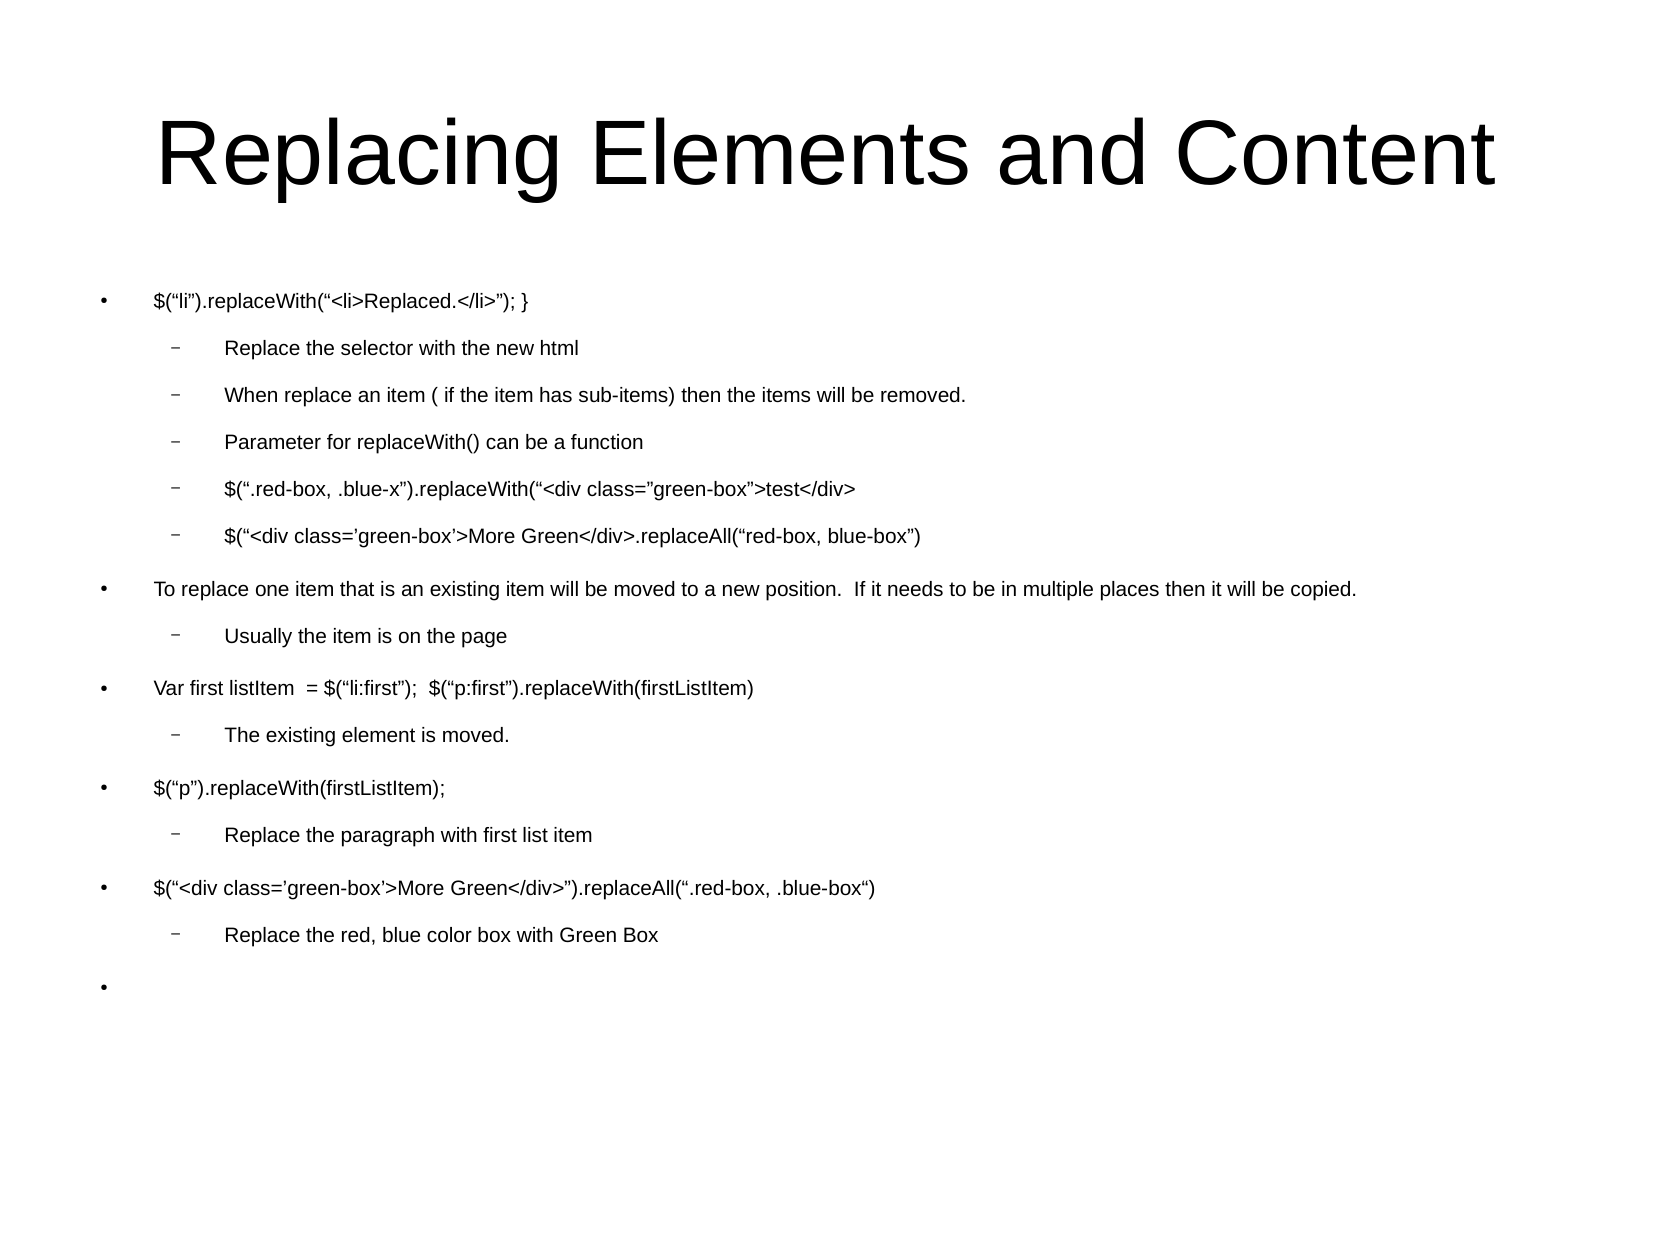

# Replacing Elements and Content
$(“li”).replaceWith(“<li>Replaced.</li>”); }
Replace the selector with the new html
When replace an item ( if the item has sub-items) then the items will be removed.
Parameter for replaceWith() can be a function
$(“.red-box, .blue-x”).replaceWith(“<div class=”green-box”>test</div>
$(“<div class=’green-box’>More Green</div>.replaceAll(“red-box, blue-box”)
To replace one item that is an existing item will be moved to a new position. If it needs to be in multiple places then it will be copied.
Usually the item is on the page
Var first listItem = $(“li:first”); $(“p:first”).replaceWith(firstListItem)
The existing element is moved.
$(“p”).replaceWith(firstListItem);
Replace the paragraph with first list item
$(“<div class=’green-box’>More Green</div>”).replaceAll(“.red-box, .blue-box“)
Replace the red, blue color box with Green Box